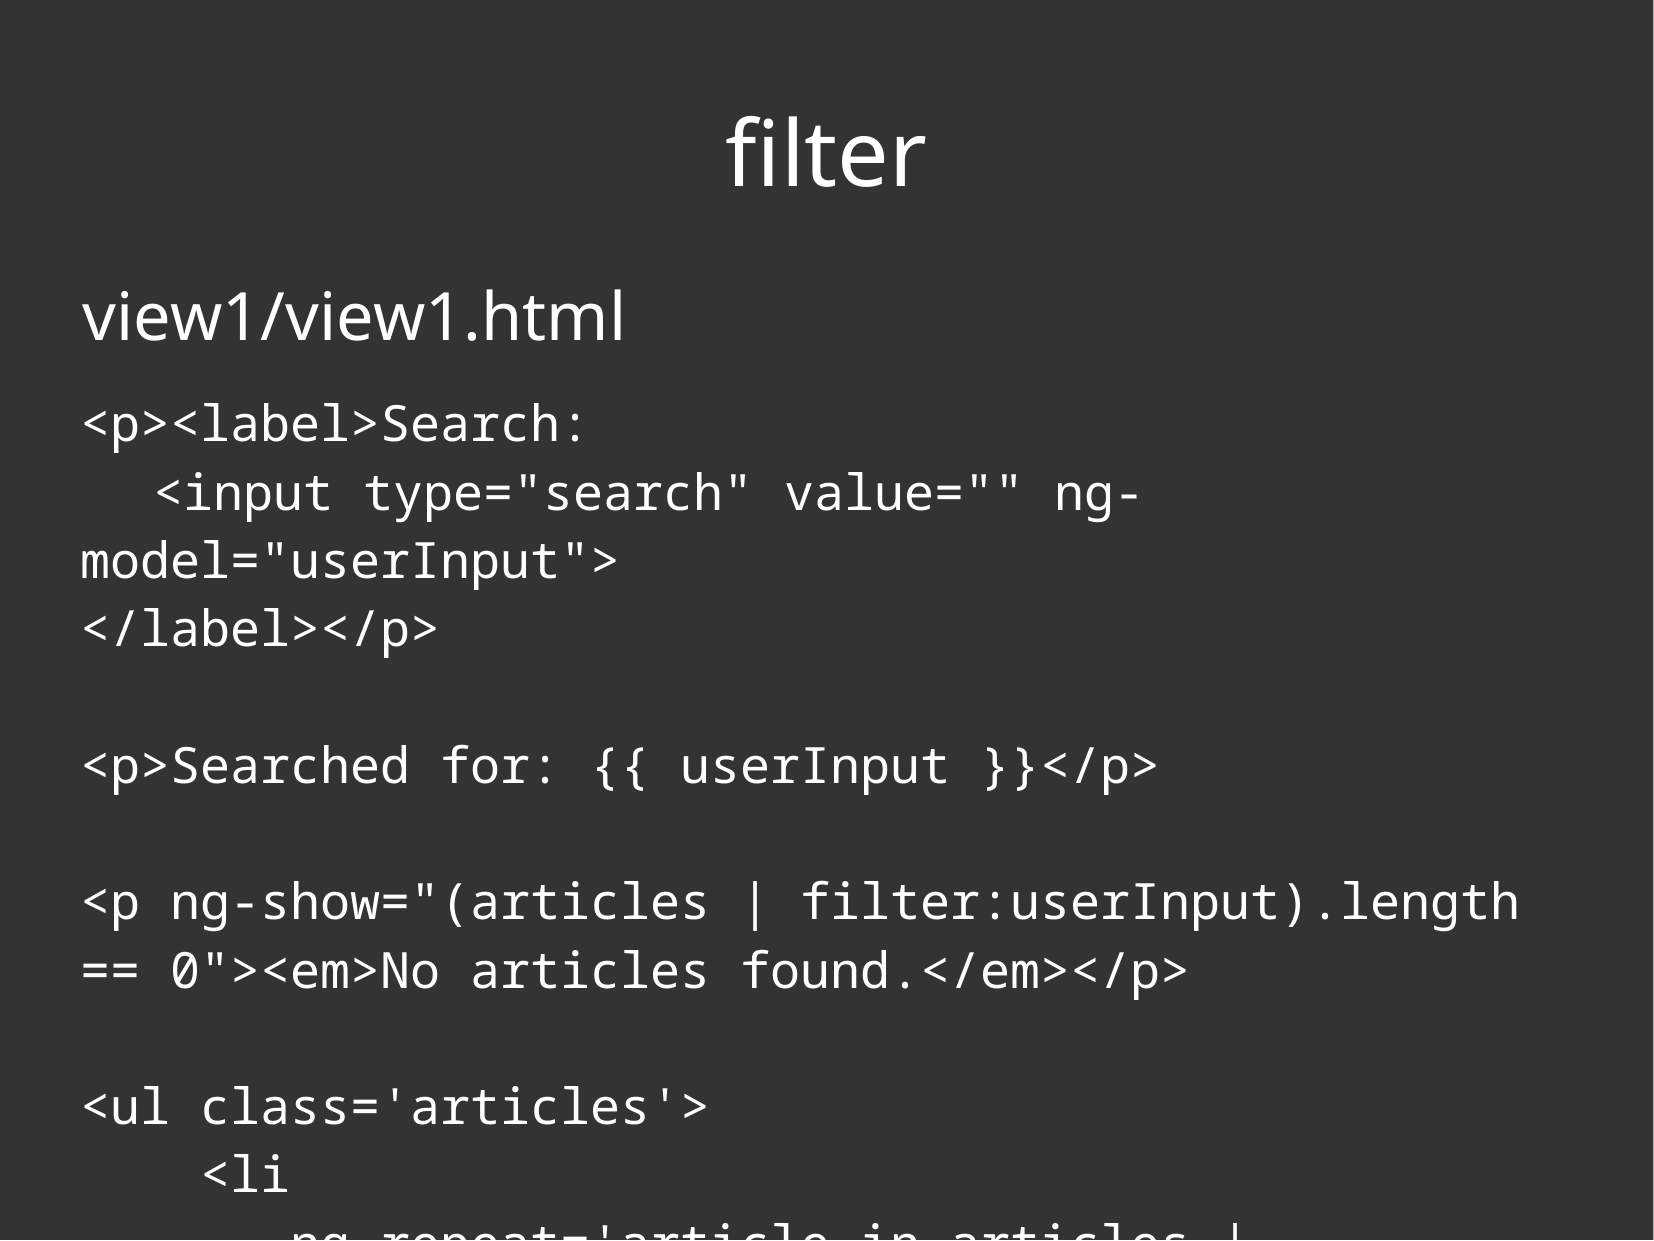

# filter
view1/view1.html
<p><label>Search:
	<input type="search" value="" ng-model="userInput">
</label></p>
<p>Searched for: {{ userInput }}</p>
<p ng-show="(articles | filter:userInput).length == 0"><em>No articles found.</em></p>
<ul class='articles'>
 <li
 ng-repeat='article in articles |
 filter:userInput'